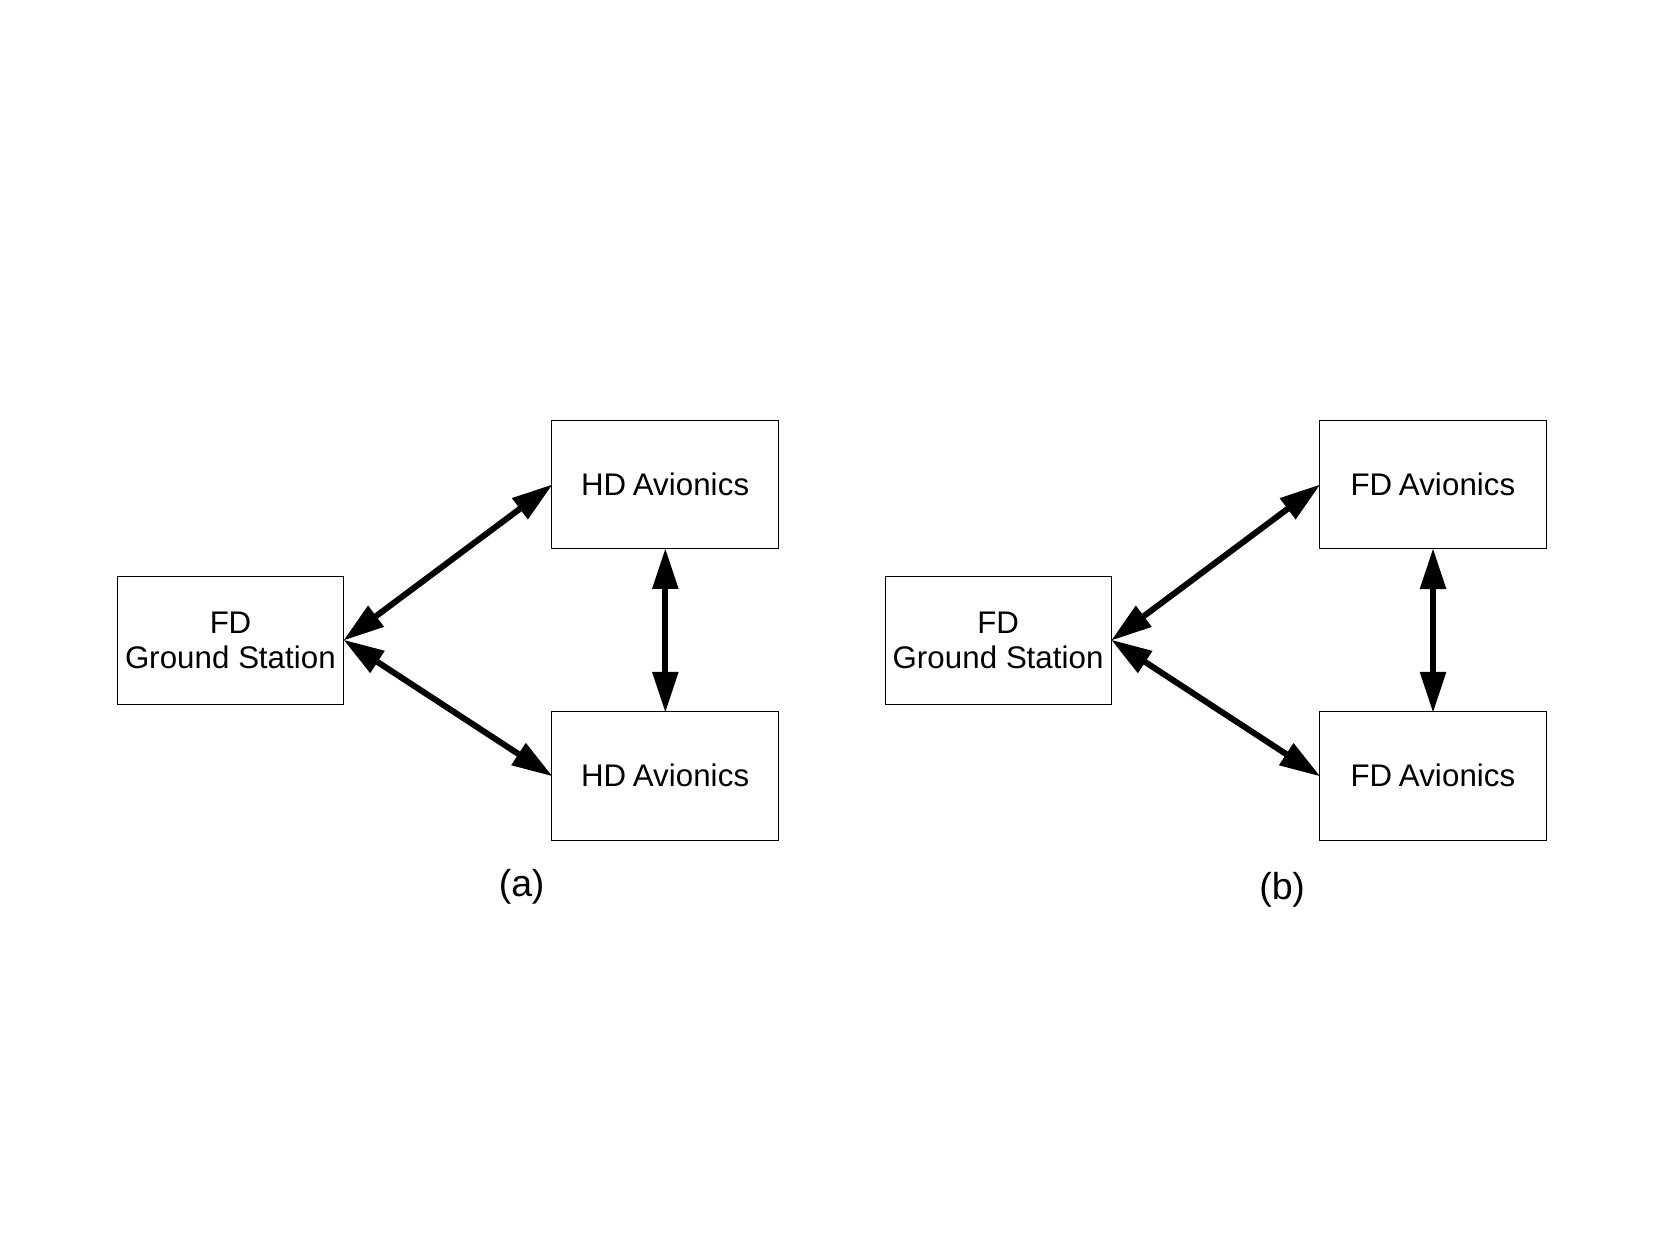

HD Avionics
FD Avionics
FD
Ground Station
FD
Ground Station
HD Avionics
FD Avionics
(a)
(b)